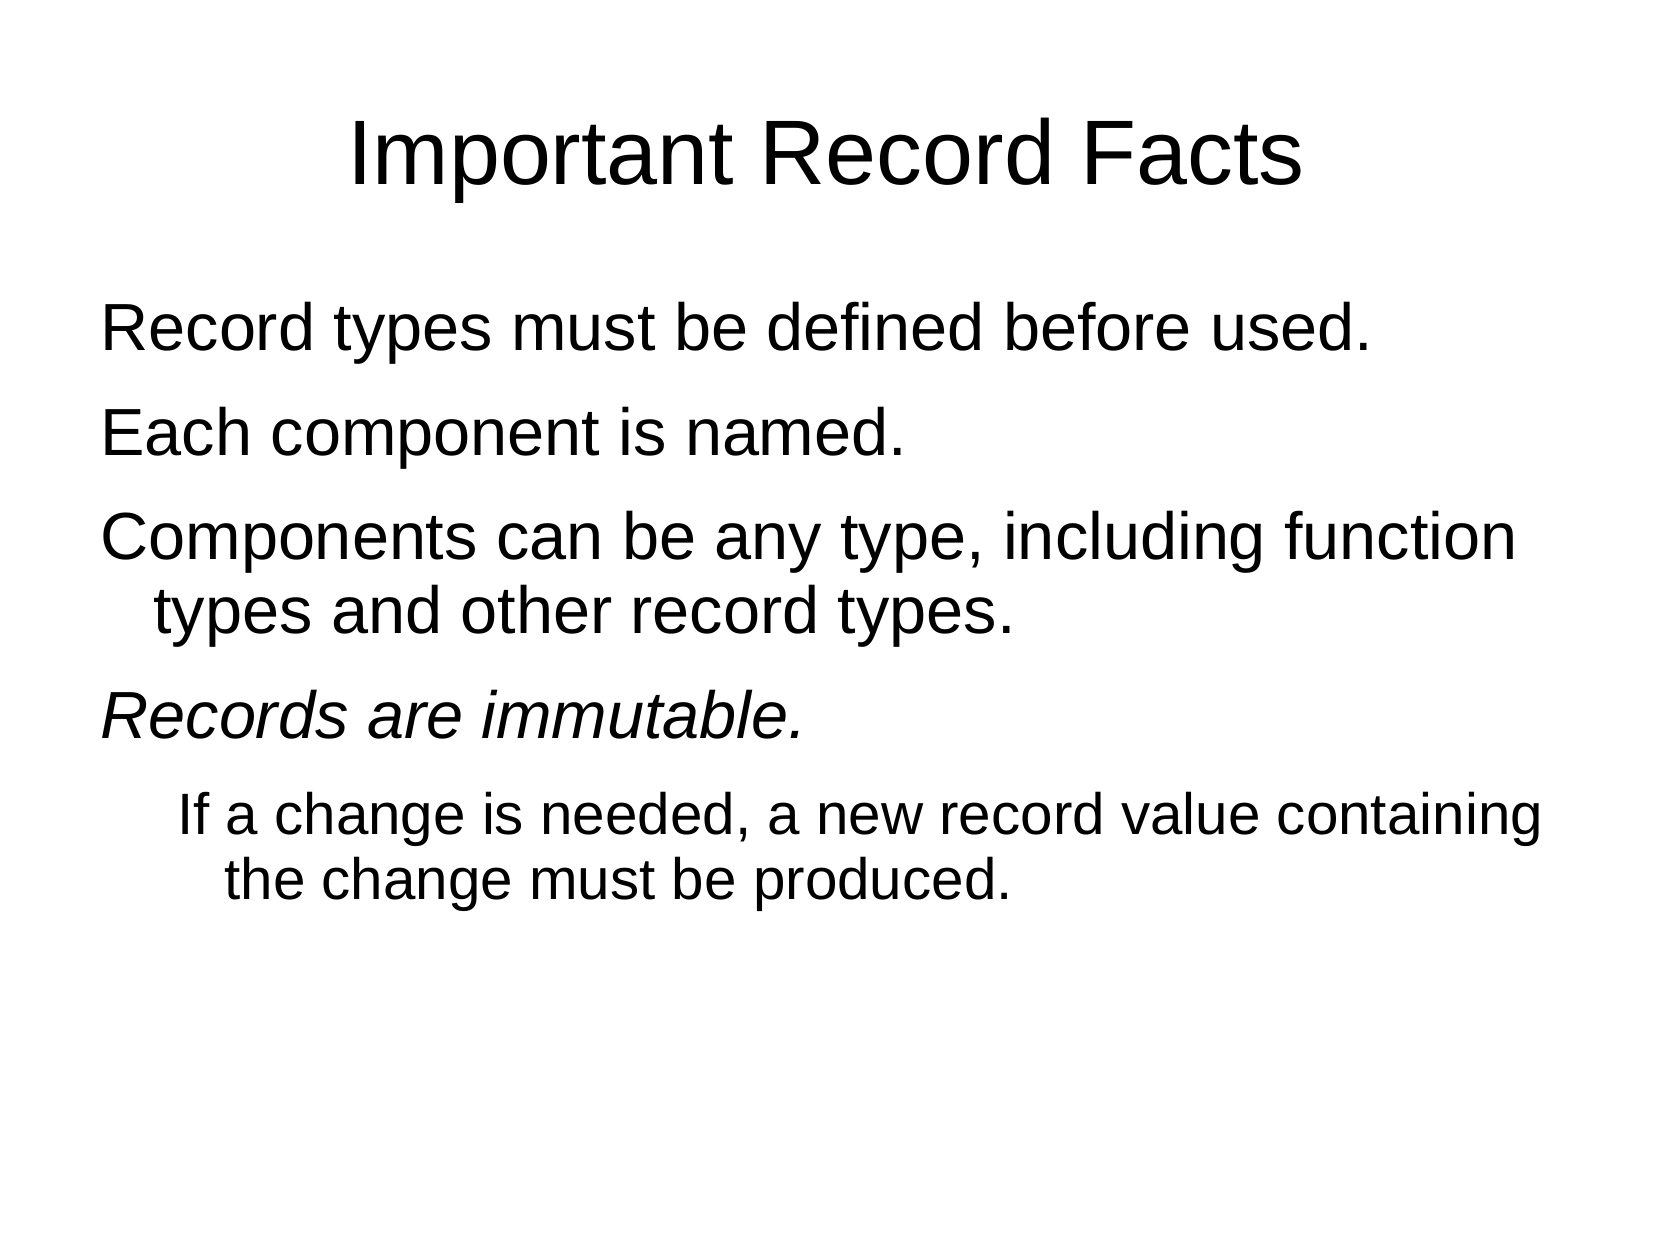

# Important Record Facts
Record types must be defined before used.
Each component is named.
Components can be any type, including function types and other record types.
Records are immutable.
If a change is needed, a new record value containing the change must be produced.